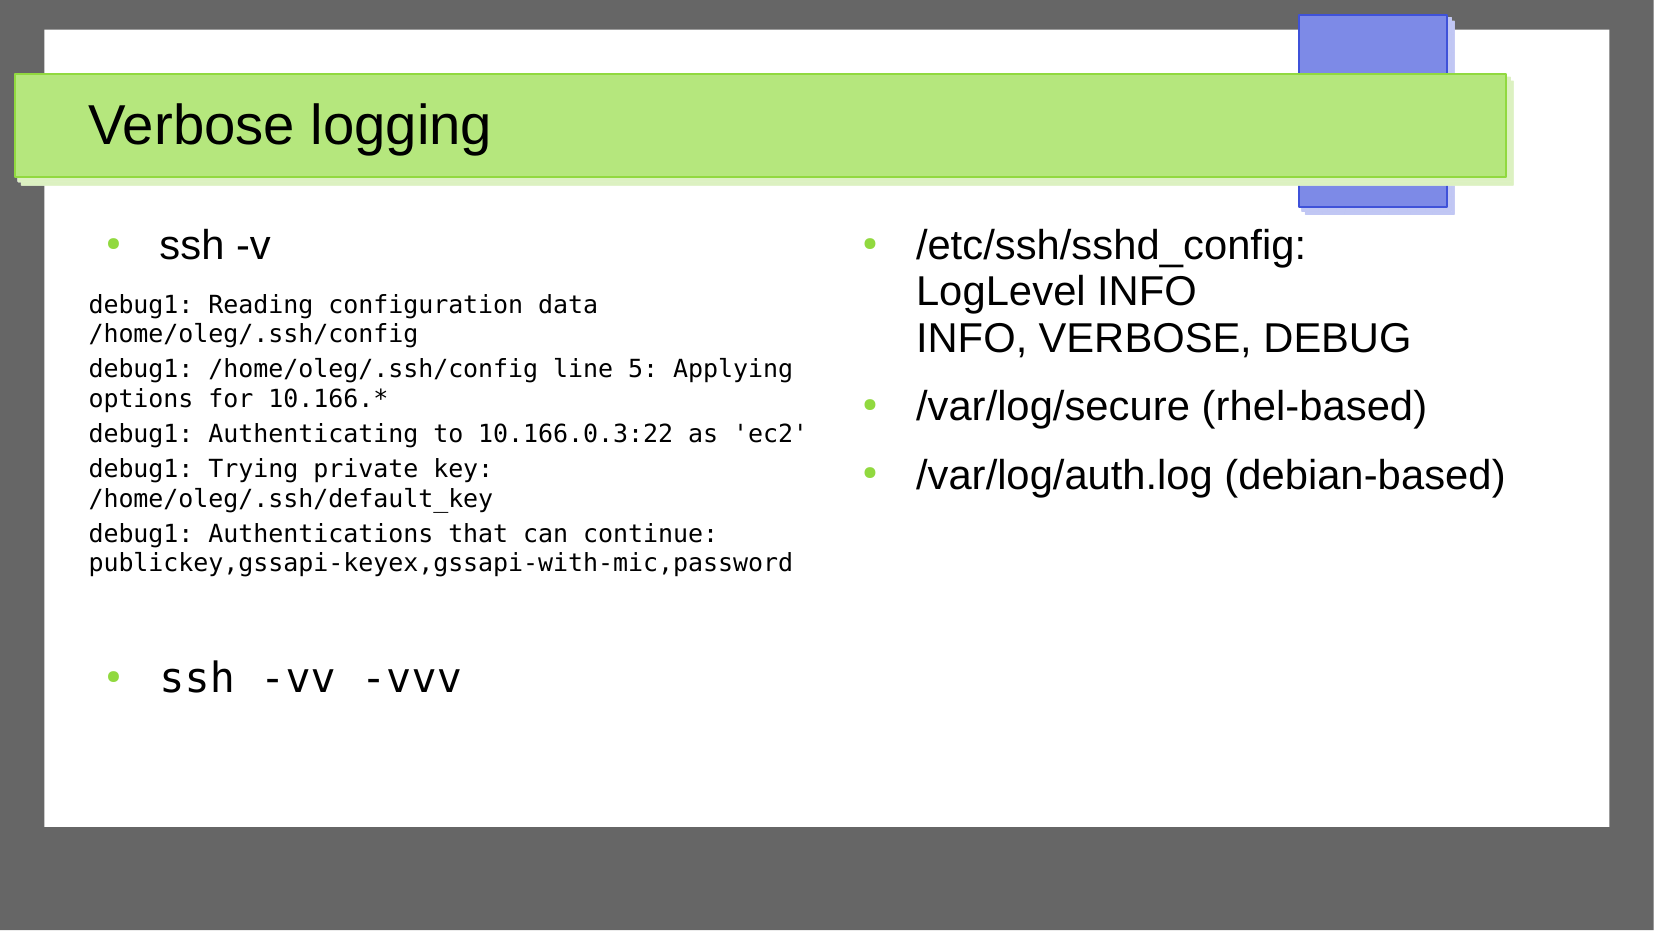

# Verbose logging
ssh -v
debug1: Reading configuration data /home/oleg/.ssh/config
debug1: /home/oleg/.ssh/config line 5: Applying options for 10.166.*
debug1: Authenticating to 10.166.0.3:22 as 'ec2'
debug1: Trying private key: /home/oleg/.ssh/default_key
debug1: Authentications that can continue: publickey,gssapi-keyex,gssapi-with-mic,password
ssh -vv -vvv
/etc/ssh/sshd_config:
LogLevel INFO
INFO, VERBOSE, DEBUG
/var/log/secure (rhel-based)
/var/log/auth.log (debian-based)